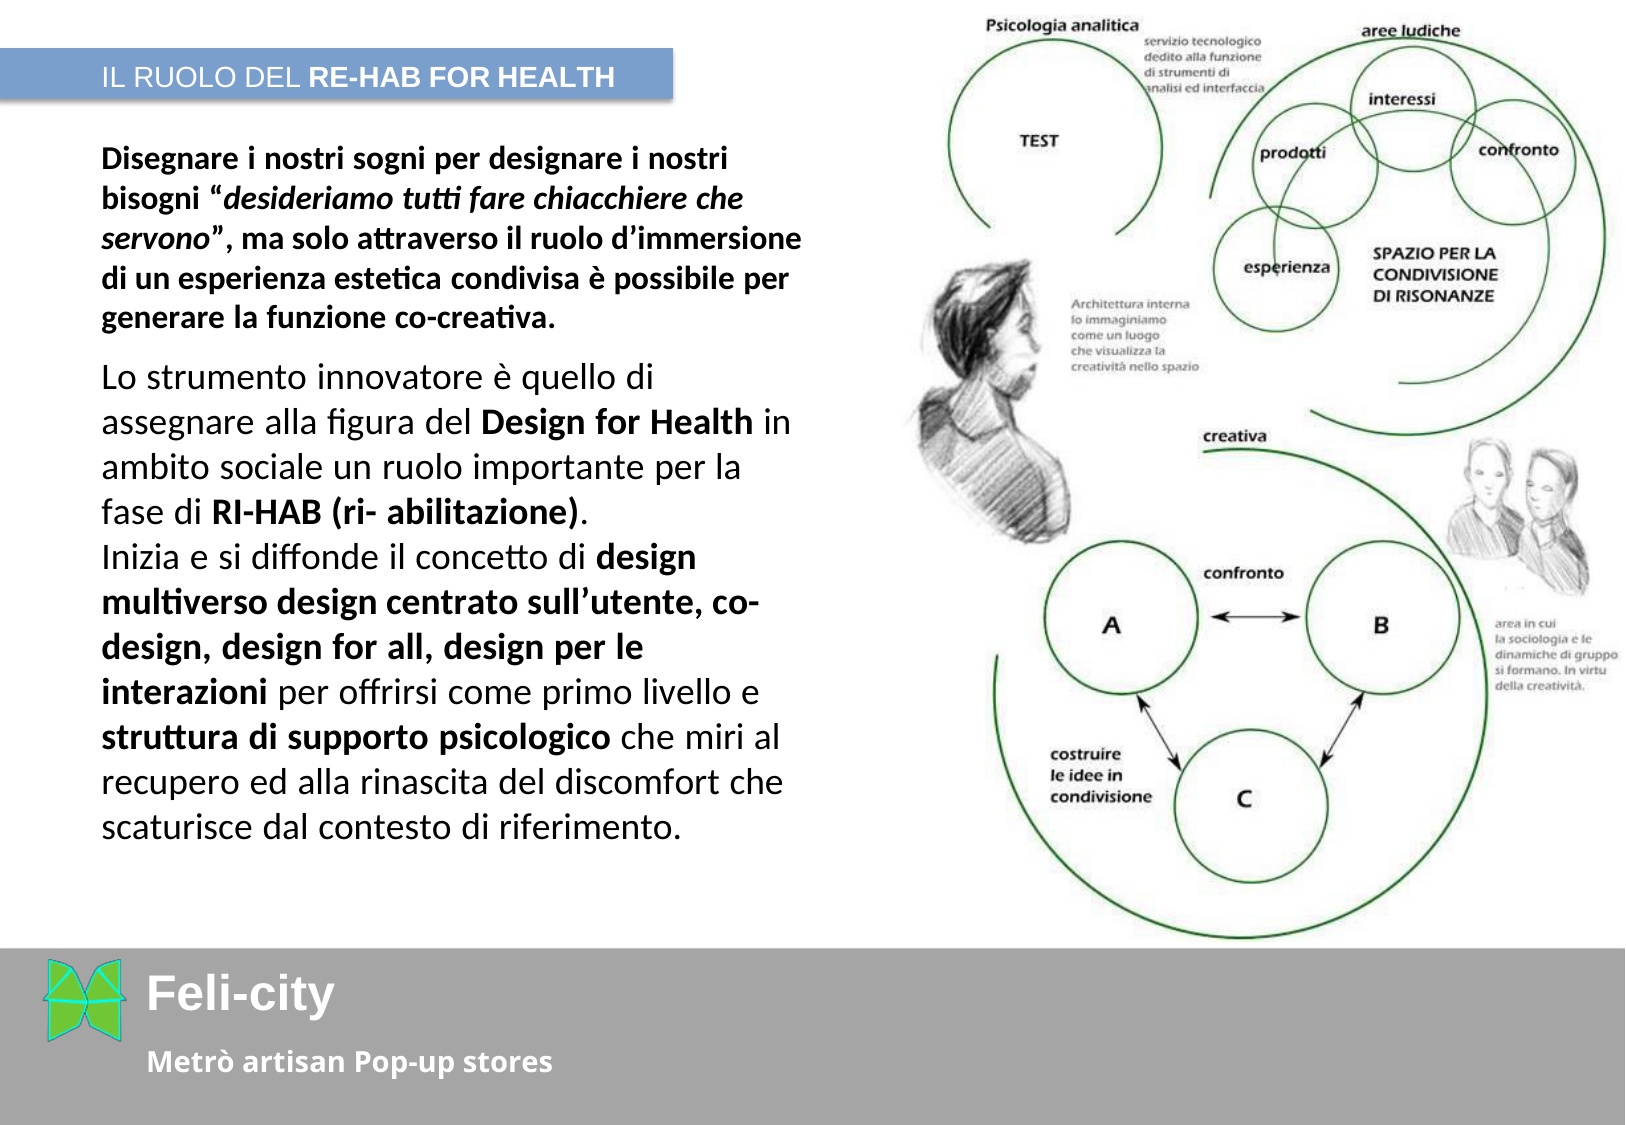

IL RUOLO DEL RE-HAB FOR HEALTH
Disegnare i nostri sogni per designare i nostri bisogni “desideriamo tutti fare chiacchiere che servono”, ma solo attraverso il ruolo d’immersione di un esperienza estetica condivisa è possibile per generare la funzione co-creativa.
Lo strumento innovatore è quello di assegnare alla figura del Design for Health in ambito sociale un ruolo importante per la fase di RI-HAB (ri- abilitazione).
Inizia e si diffonde il concetto di design multiverso design centrato sull’utente, co- design, design for all, design per le interazioni per offrirsi come primo livello e struttura di supporto psicologico che miri al recupero ed alla rinascita del discomfort che scaturisce dal contesto di riferimento.
Feli-city
Laboratori per il community sharing artisan design
Feli-city
Metrò artisan Pop-up stores